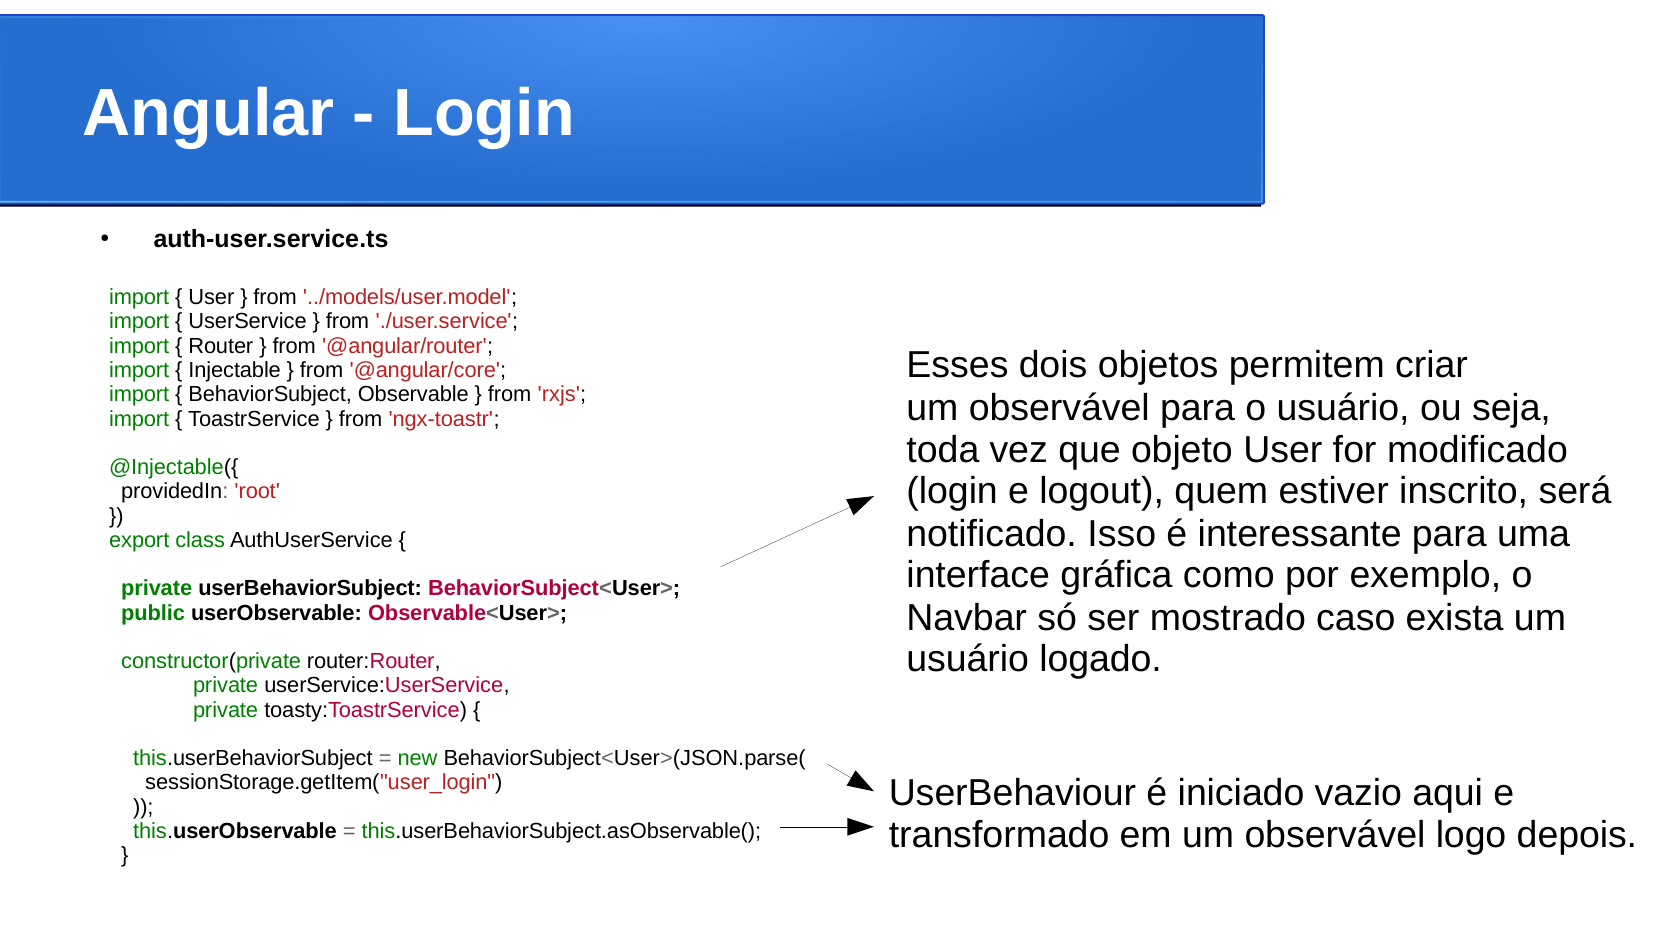

# Angular - Login
auth-user.service.ts
import { User } from '../models/user.model';
import { UserService } from './user.service';
import { Router } from '@angular/router';
import { Injectable } from '@angular/core';
import { BehaviorSubject, Observable } from 'rxjs';
import { ToastrService } from 'ngx-toastr';
@Injectable({
 providedIn: 'root'
})
export class AuthUserService {
 private userBehaviorSubject: BehaviorSubject<User>;
 public userObservable: Observable<User>;
 constructor(private router:Router,
 private userService:UserService,
 private toasty:ToastrService) {
 this.userBehaviorSubject = new BehaviorSubject<User>(JSON.parse(
 sessionStorage.getItem("user_login")
 ));
 this.userObservable = this.userBehaviorSubject.asObservable();
 }
Esses dois objetos permitem criar
um observável para o usuário, ou seja,
toda vez que objeto User for modificado
(login e logout), quem estiver inscrito, será
notificado. Isso é interessante para uma
interface gráfica como por exemplo, o
Navbar só ser mostrado caso exista um
usuário logado.
UserBehaviour é iniciado vazio aqui e
transformado em um observável logo depois.